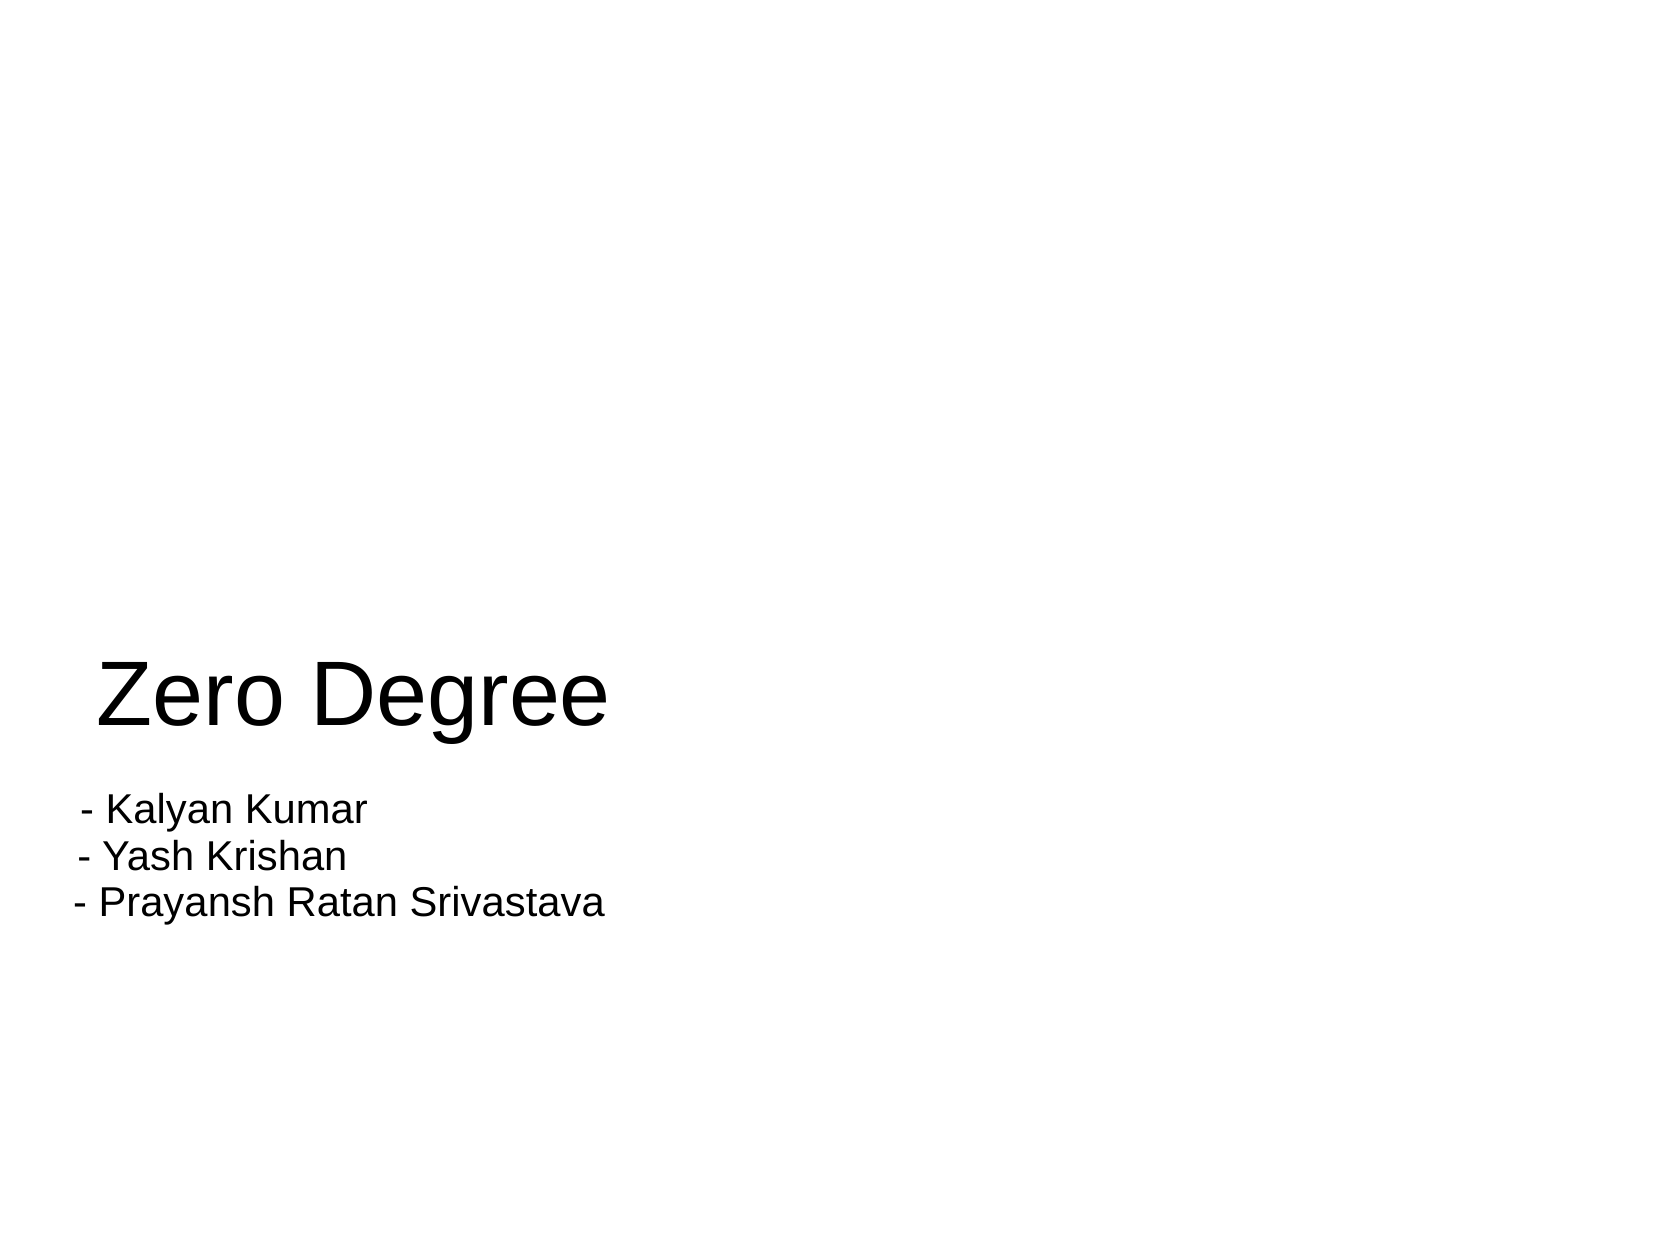

- Kalyan Kumar
- Yash Krishan
 - Prayansh Ratan Srivastava
# Zero Degree